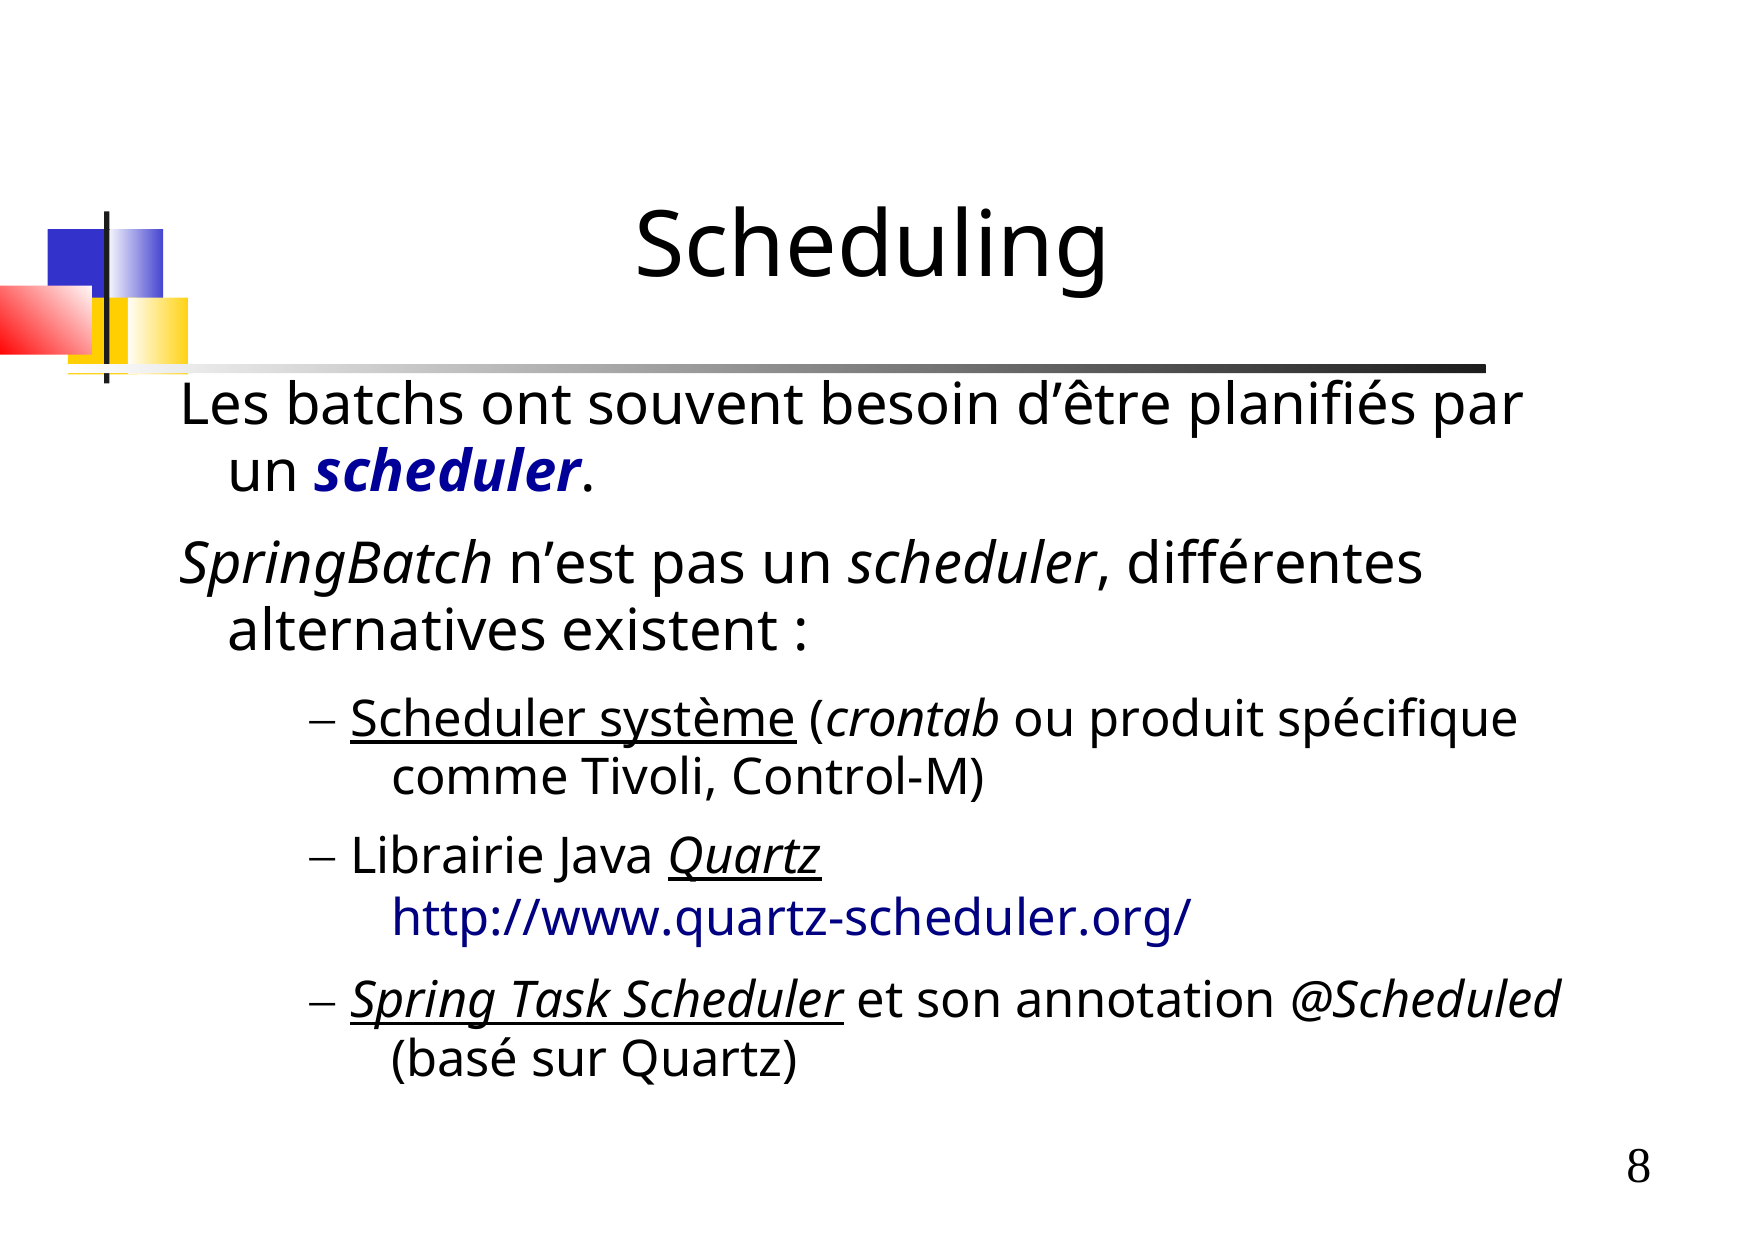

# Scheduling
Les batchs ont souvent besoin d’être planifiés par un scheduler.
SpringBatch n’est pas un scheduler, différentes alternatives existent :
Scheduler système (crontab ou produit spécifique comme Tivoli, Control-M)
Librairie Java Quartz
http://www.quartz-scheduler.org/
Spring Task Scheduler et son annotation @Scheduled (basé sur Quartz)